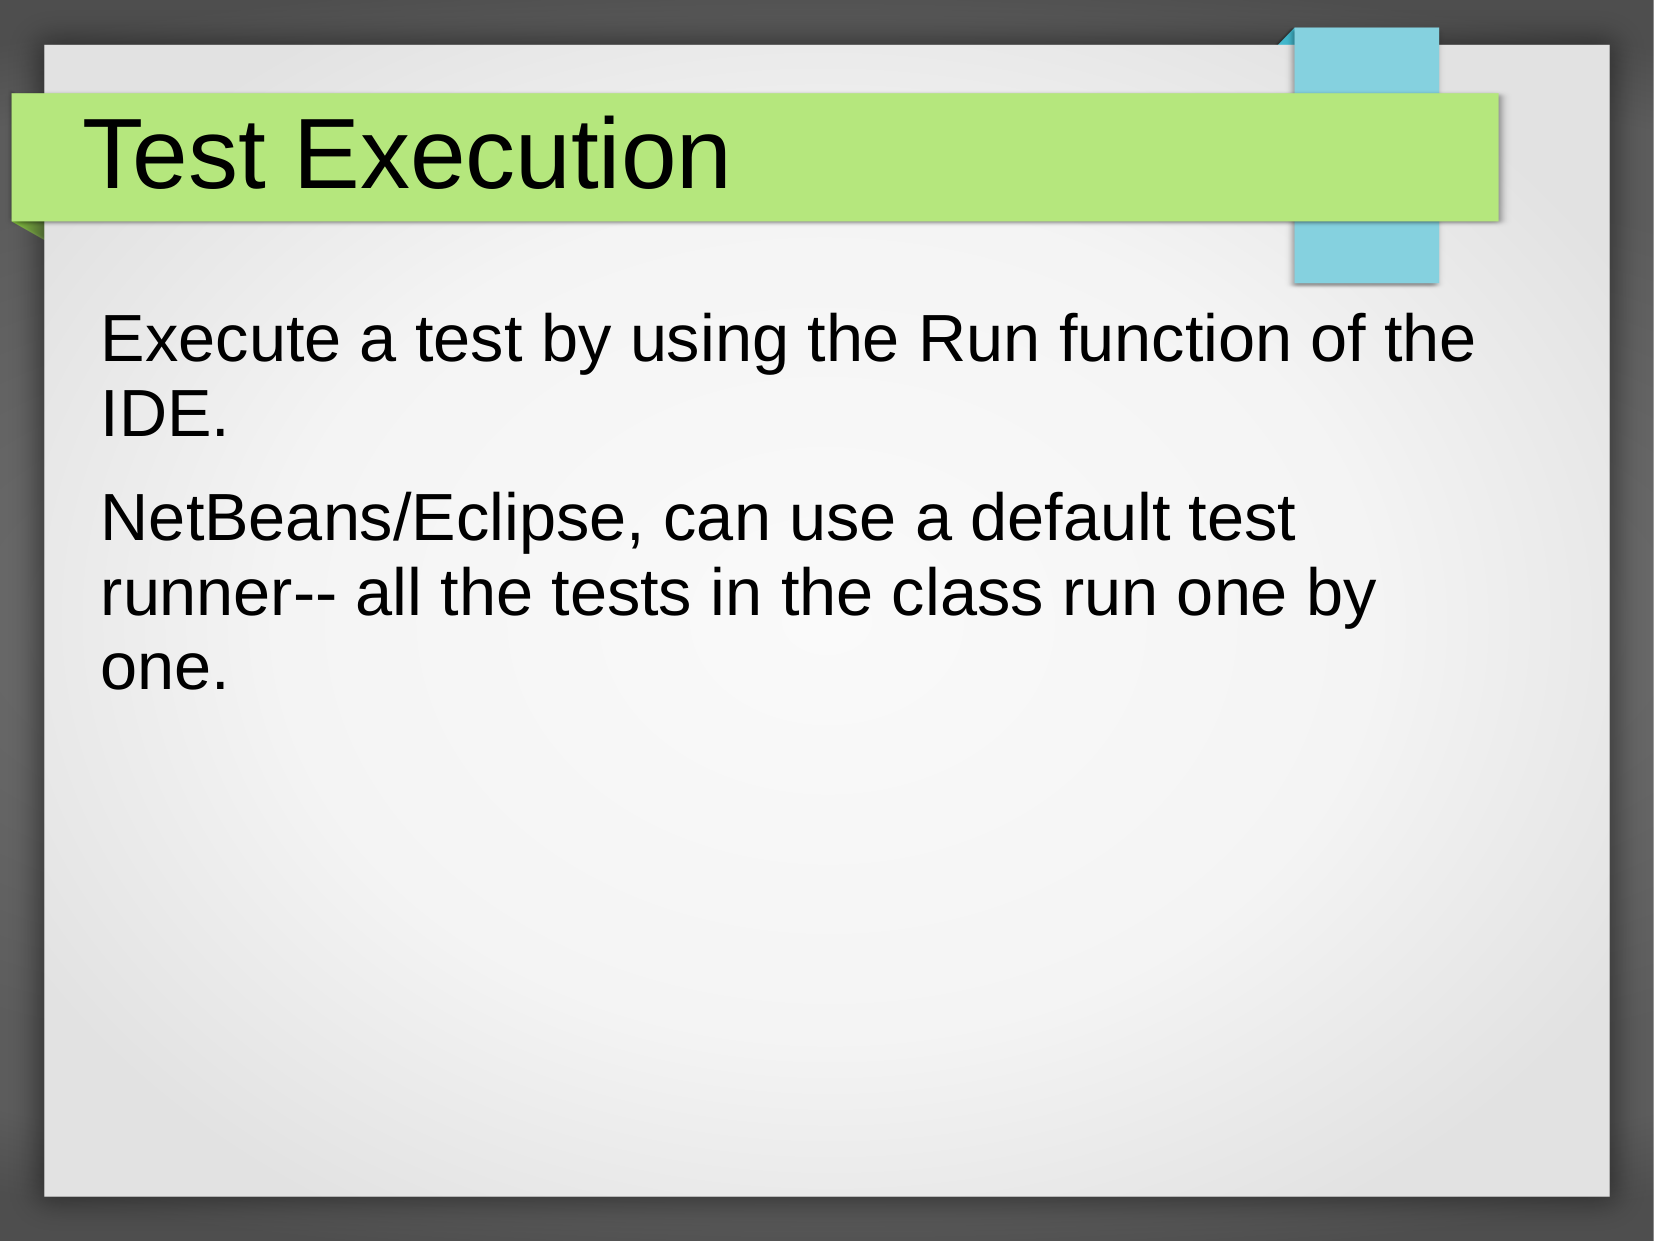

# Test Execution
Execute a test by using the Run function of the IDE.
NetBeans/Eclipse, can use a default test runner-- all the tests in the class run one by one.